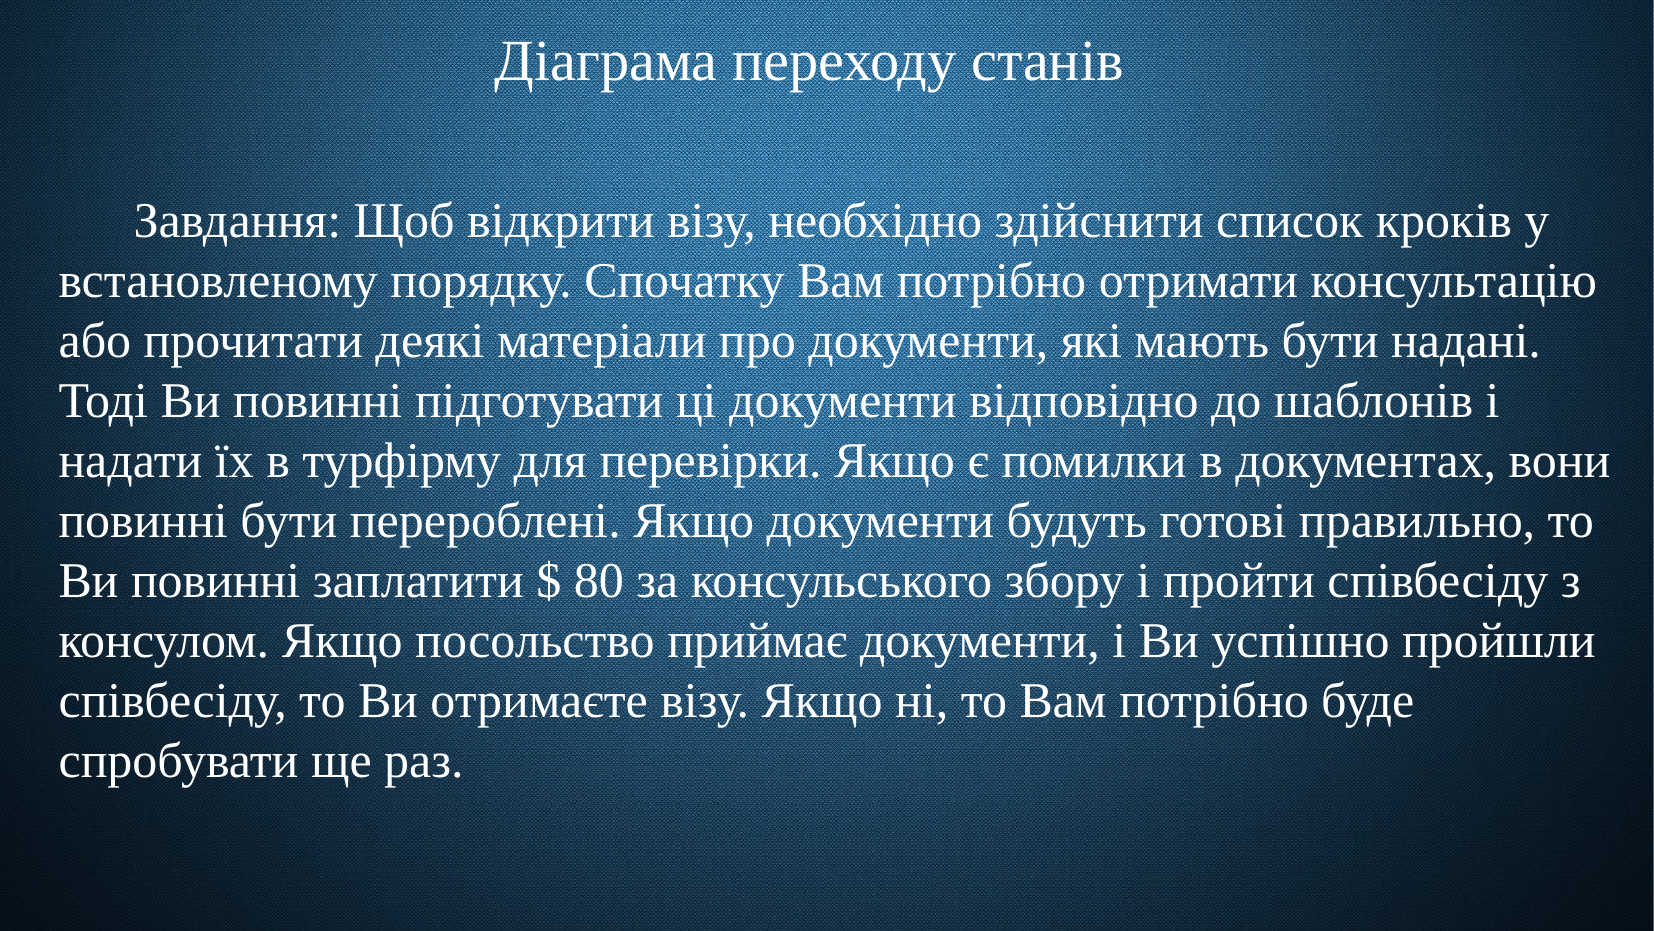

Діаграма переходу станів
Завдання: Щоб відкрити візу, необхідно здійснити список кроків у встановленому порядку. Спочатку Вам потрібно отримати консультацію або прочитати деякі матеріали про документи, які мають бути надані. Тоді Ви повинні підготувати ці документи відповідно до шаблонів і надати їх в турфірму для перевірки. Якщо є помилки в документах, вони повинні бути перероблені. Якщо документи будуть готові правильно, то Ви повинні заплатити $ 80 за консульського збору і пройти співбесіду з консулом. Якщо посольство приймає документи, і Ви успішно пройшли співбесіду, то Ви отримаєте візу. Якщо ні, то Вам потрібно буде спробувати ще раз.